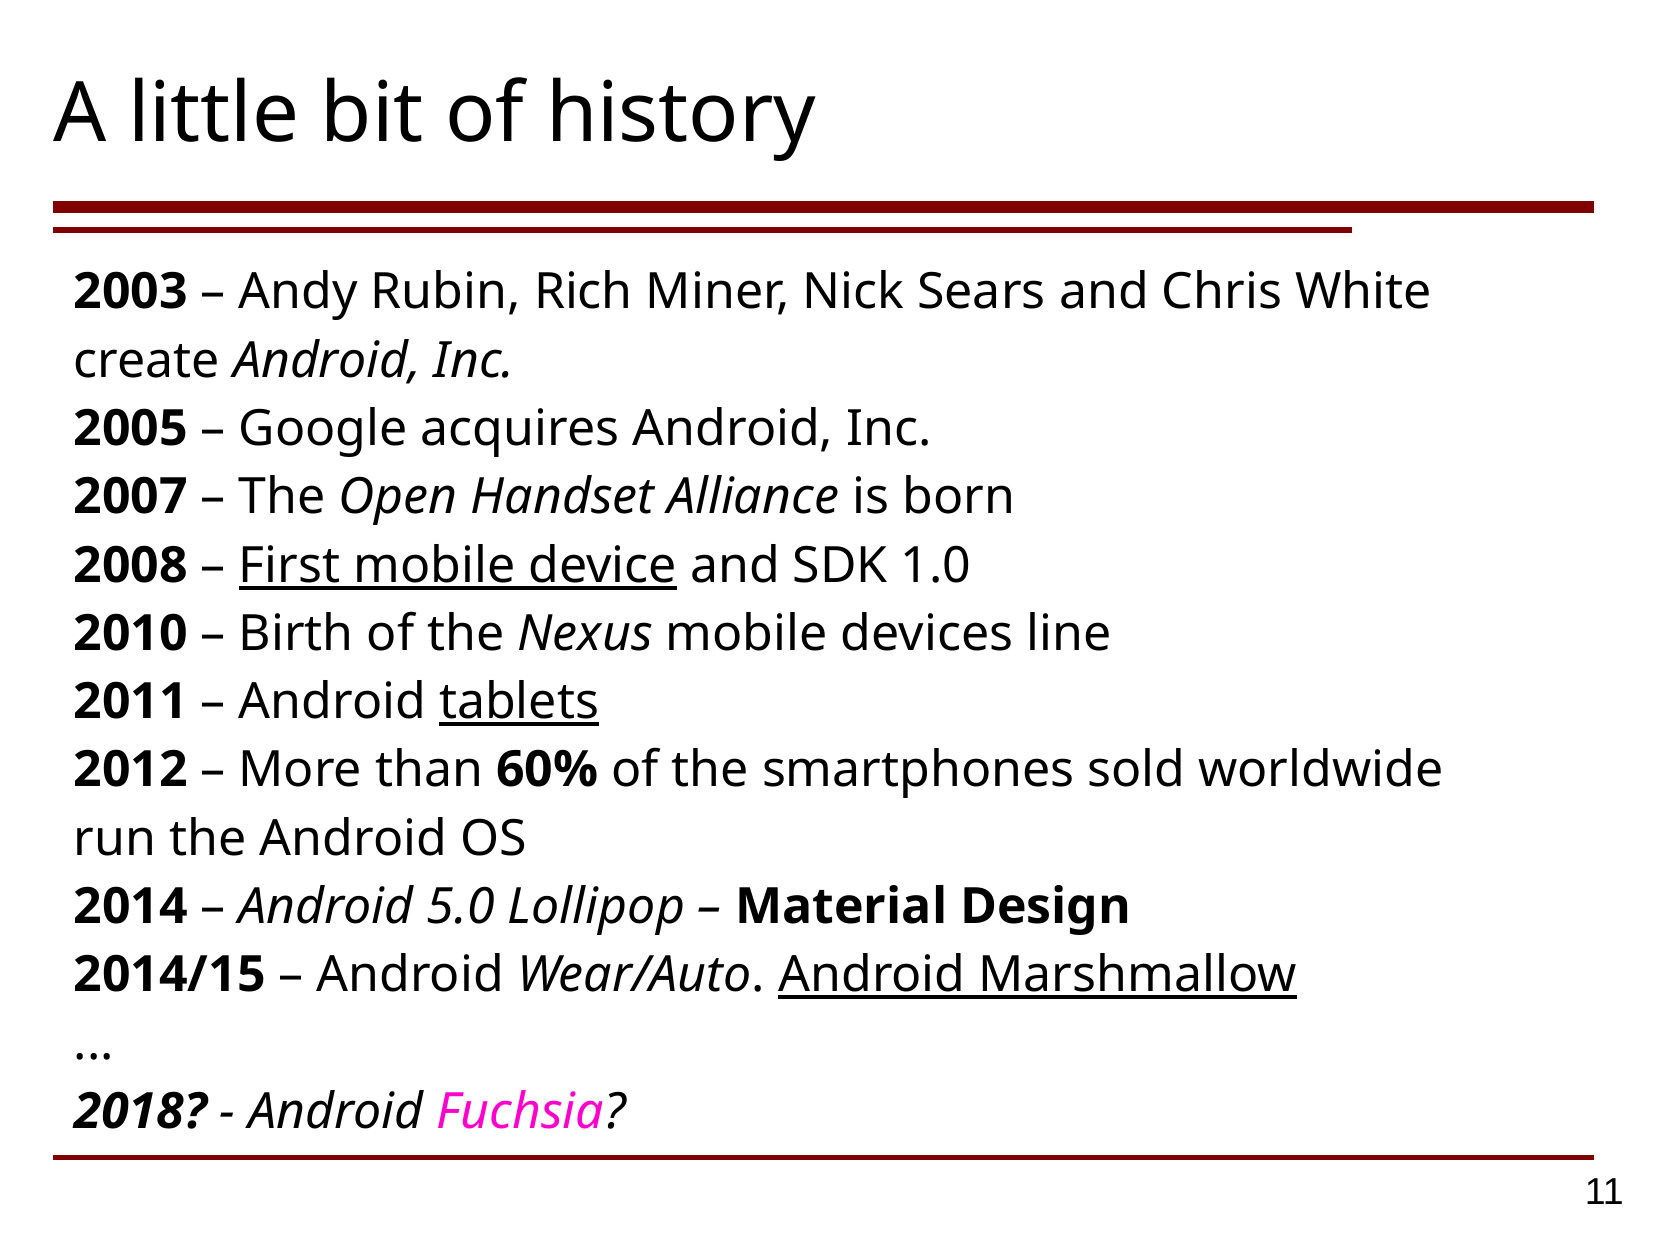

# A little bit of history
2003 – Andy Rubin, Rich Miner, Nick Sears and Chris White
create Android, Inc.
2005 – Google acquires Android, Inc.
2007 – The Open Handset Alliance is born
2008 – First mobile device and SDK 1.0
2010 – Birth of the Nexus mobile devices line
2011 – Android tablets
2012 – More than 60% of the smartphones sold worldwide
run the Android OS
2014 – Android 5.0 Lollipop – Material Design
2014/15 – Android Wear/Auto. Android Marshmallow
...
2018? - Android Fuchsia?